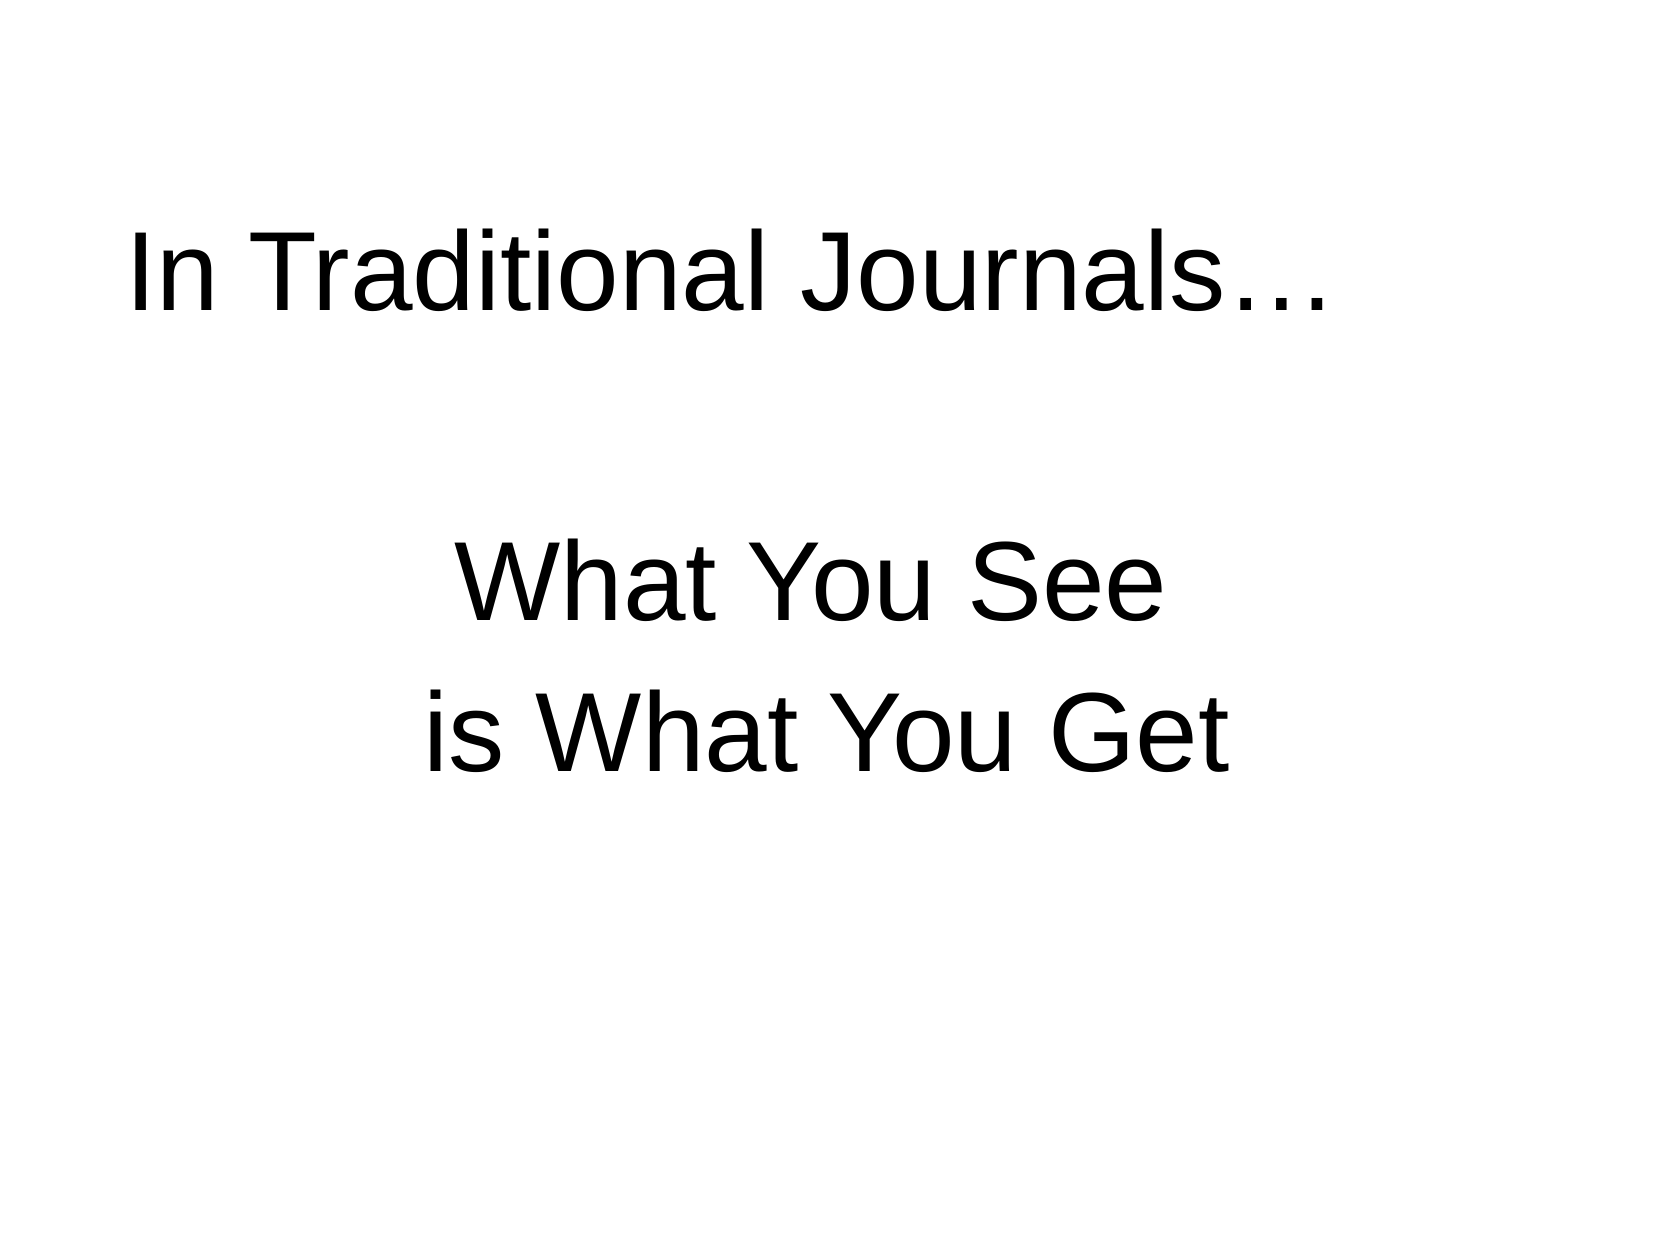

# In Traditional Journals…
What You See
is What You Get